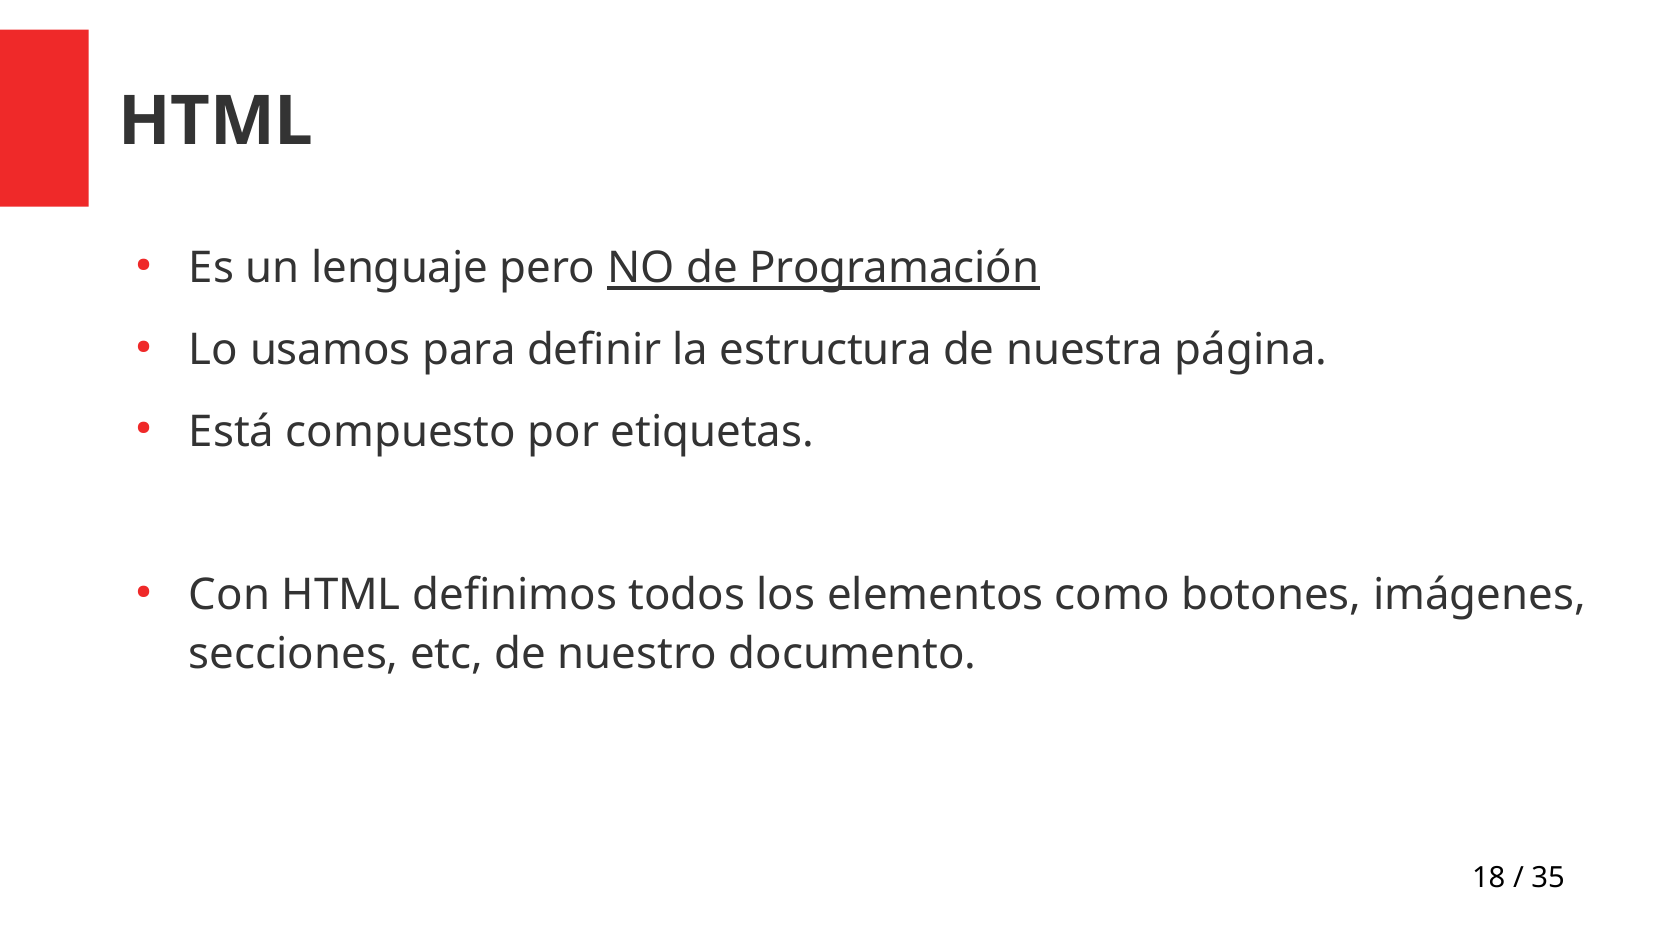

# HTML
Es un lenguaje pero NO de Programación
Lo usamos para definir la estructura de nuestra página.
Está compuesto por etiquetas.
Con HTML definimos todos los elementos como botones, imágenes, secciones, etc, de nuestro documento.
18